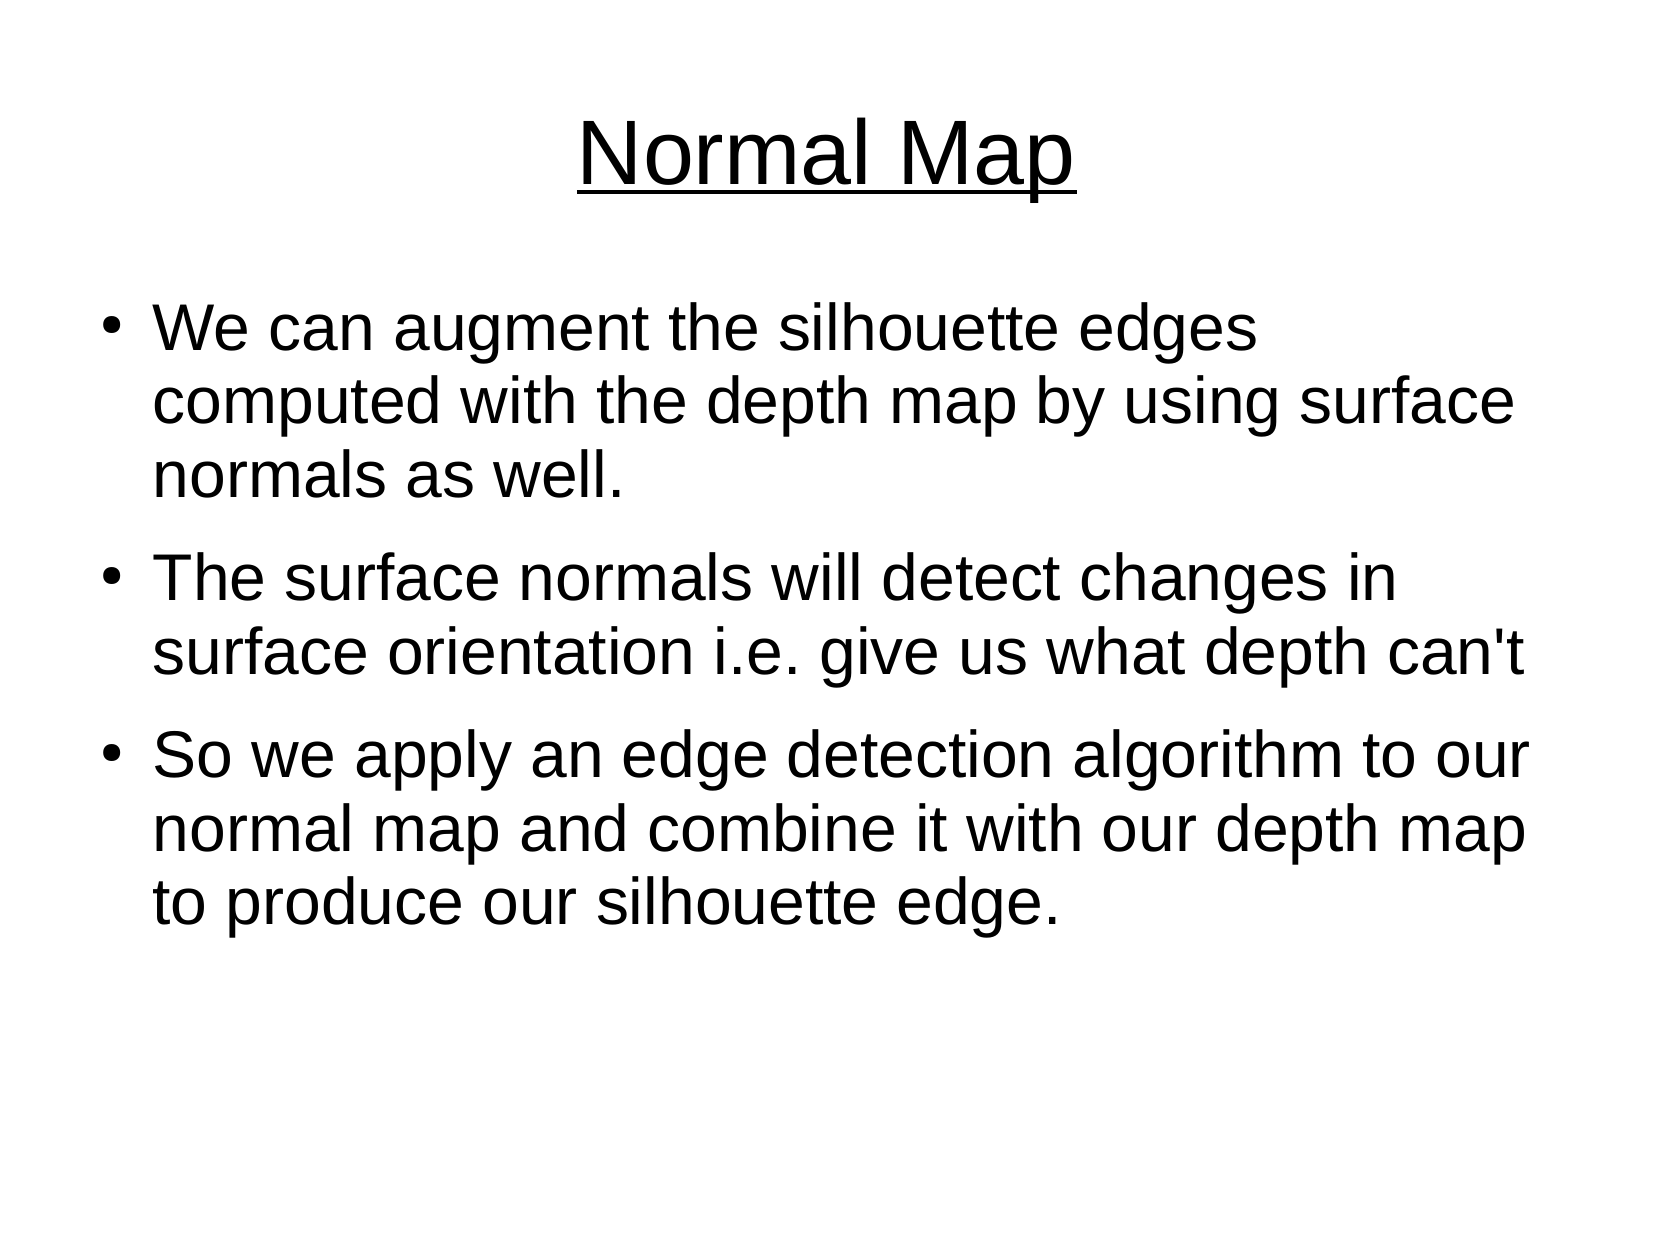

# Normal Map
We can augment the silhouette edges computed with the depth map by using surface normals as well.
The surface normals will detect changes in surface orientation i.e. give us what depth can't
So we apply an edge detection algorithm to our normal map and combine it with our depth map to produce our silhouette edge.